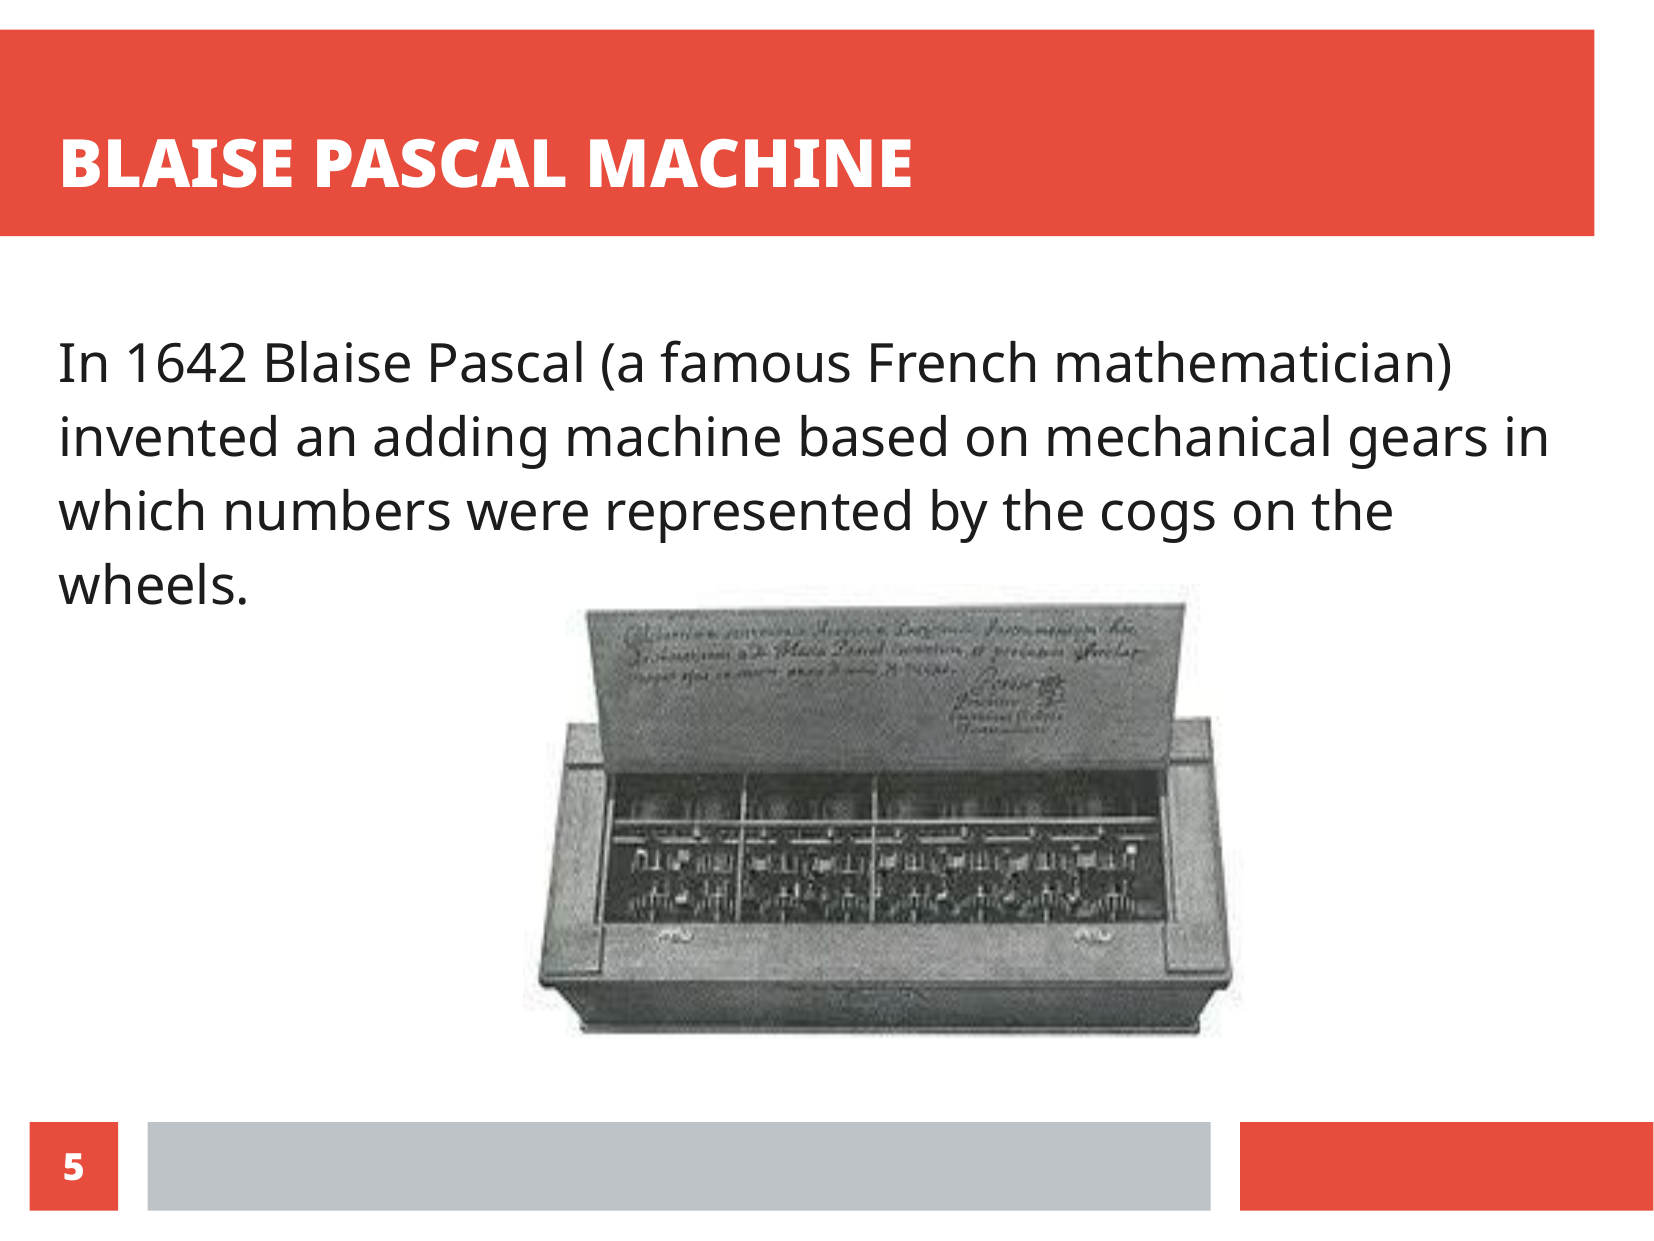

# BLAISE PASCAL MACHINE
In 1642 Blaise Pascal (a famous French mathematician) invented an adding machine based on mechanical gears in which numbers were represented by the cogs on the wheels.
5